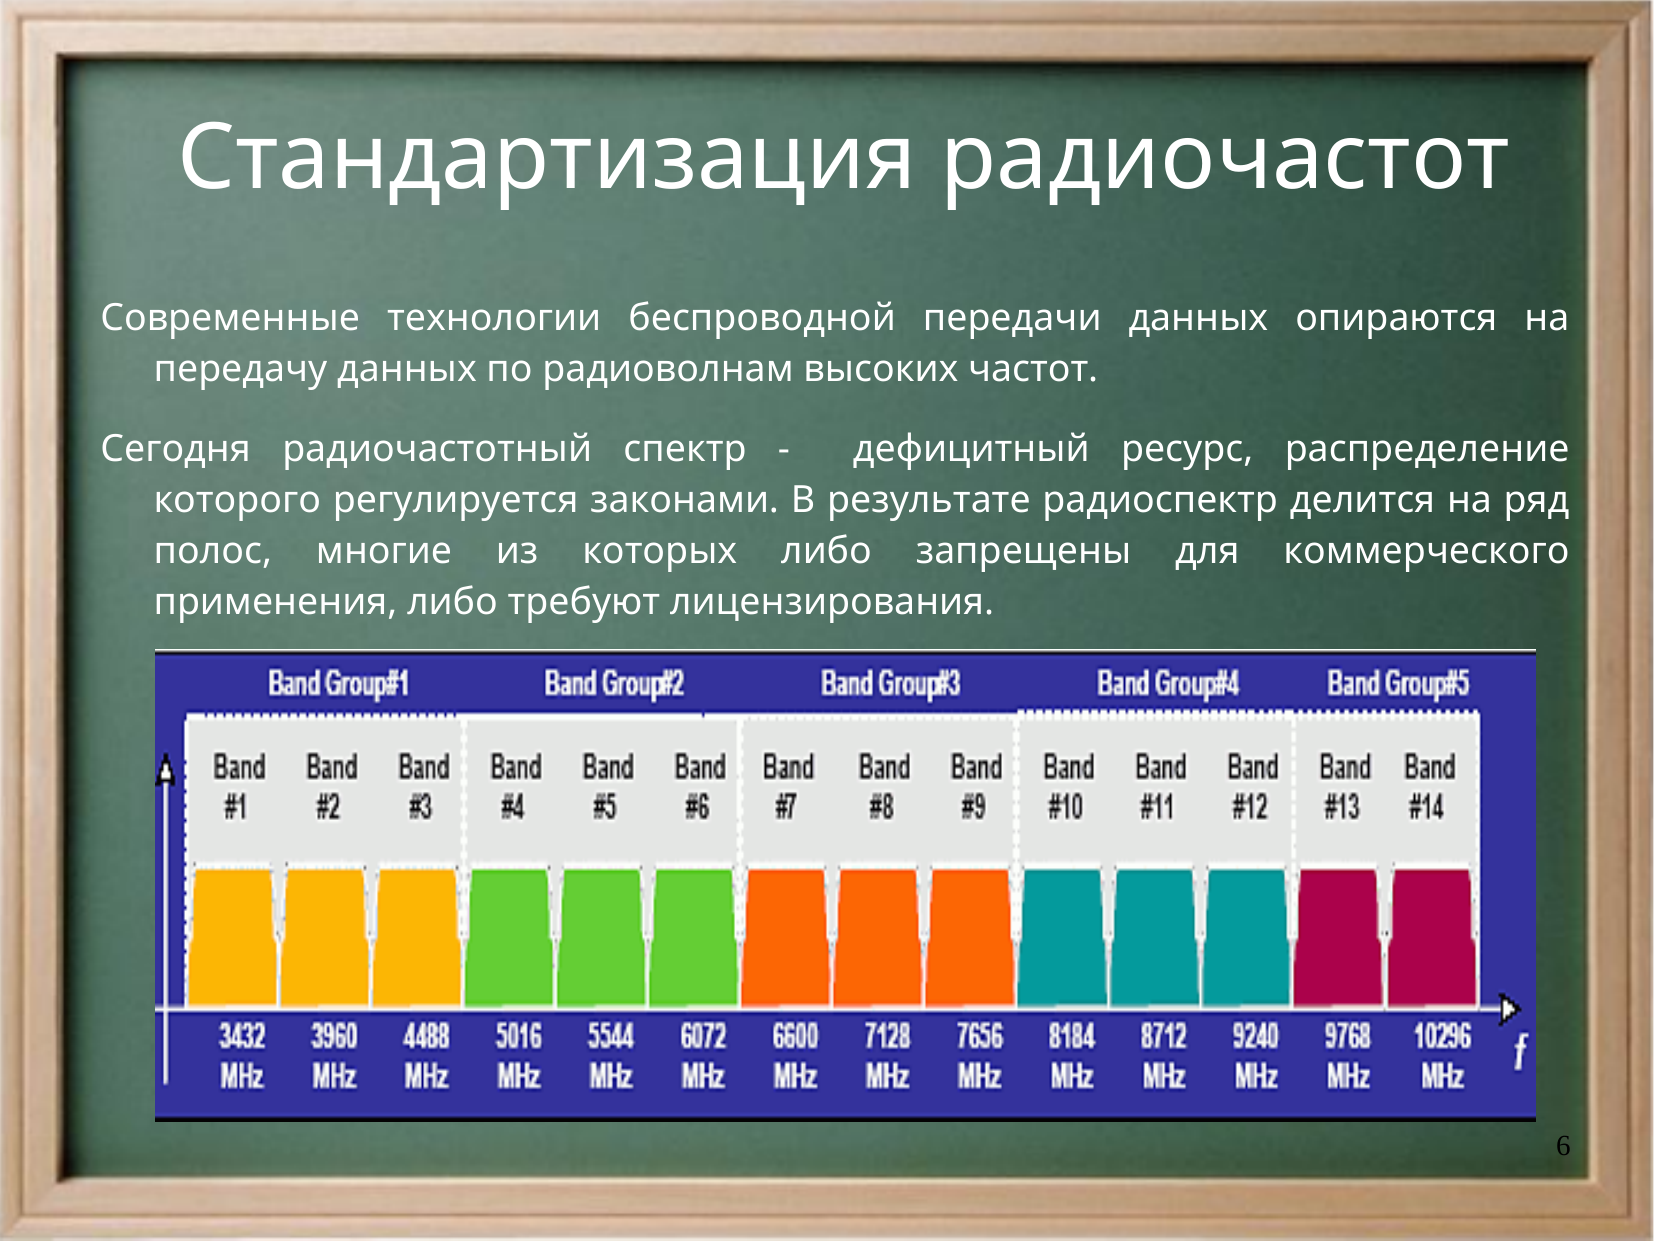

# Стандартизация радиочастот
Современные технологии беспроводной передачи данных опираются на передачу данных по радиоволнам высоких частот.
Сегодня радиочастотный спектр - дефицитный ресурс, распределение которого регулируется законами. В результате радиоспектр делится на ряд полос, многие из которых либо запрещены для коммерческого применения, либо требуют лицензирования.
6